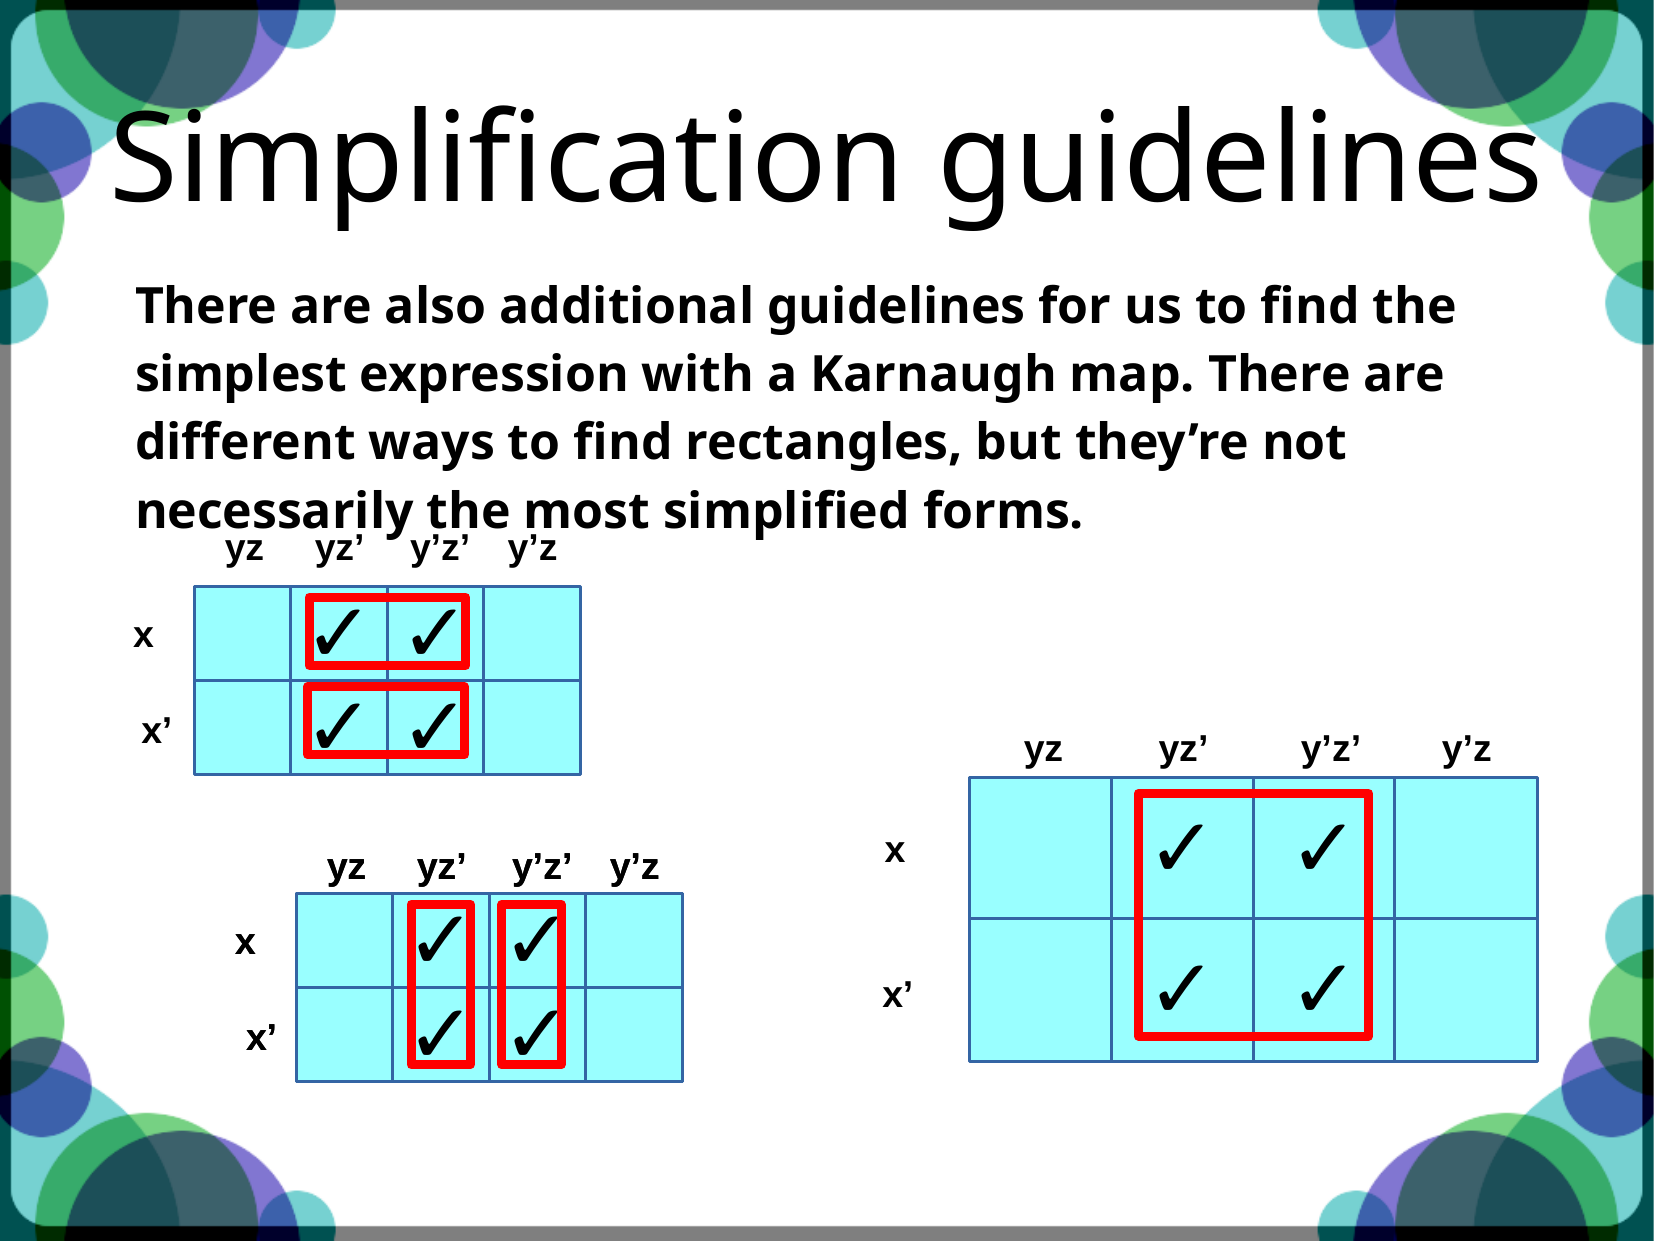

# Simplification guidelines
There are also additional guidelines for us to find the simplest expression with a Karnaugh map. There are different ways to find rectangles, but they’re not necessarily the most simplified forms.
yz
yz’
y’z’
y’z
✓
✓
x
✓
✓
x’
yz
yz’
y’z’
y’z
✓
✓
x
yz
yz’
y’z’
y’z
yz
yz’
y’z’
y’z
✓
✓
✓
✓
x
x
✓
✓
x’
✓
✓
✓
✓
x’
x’